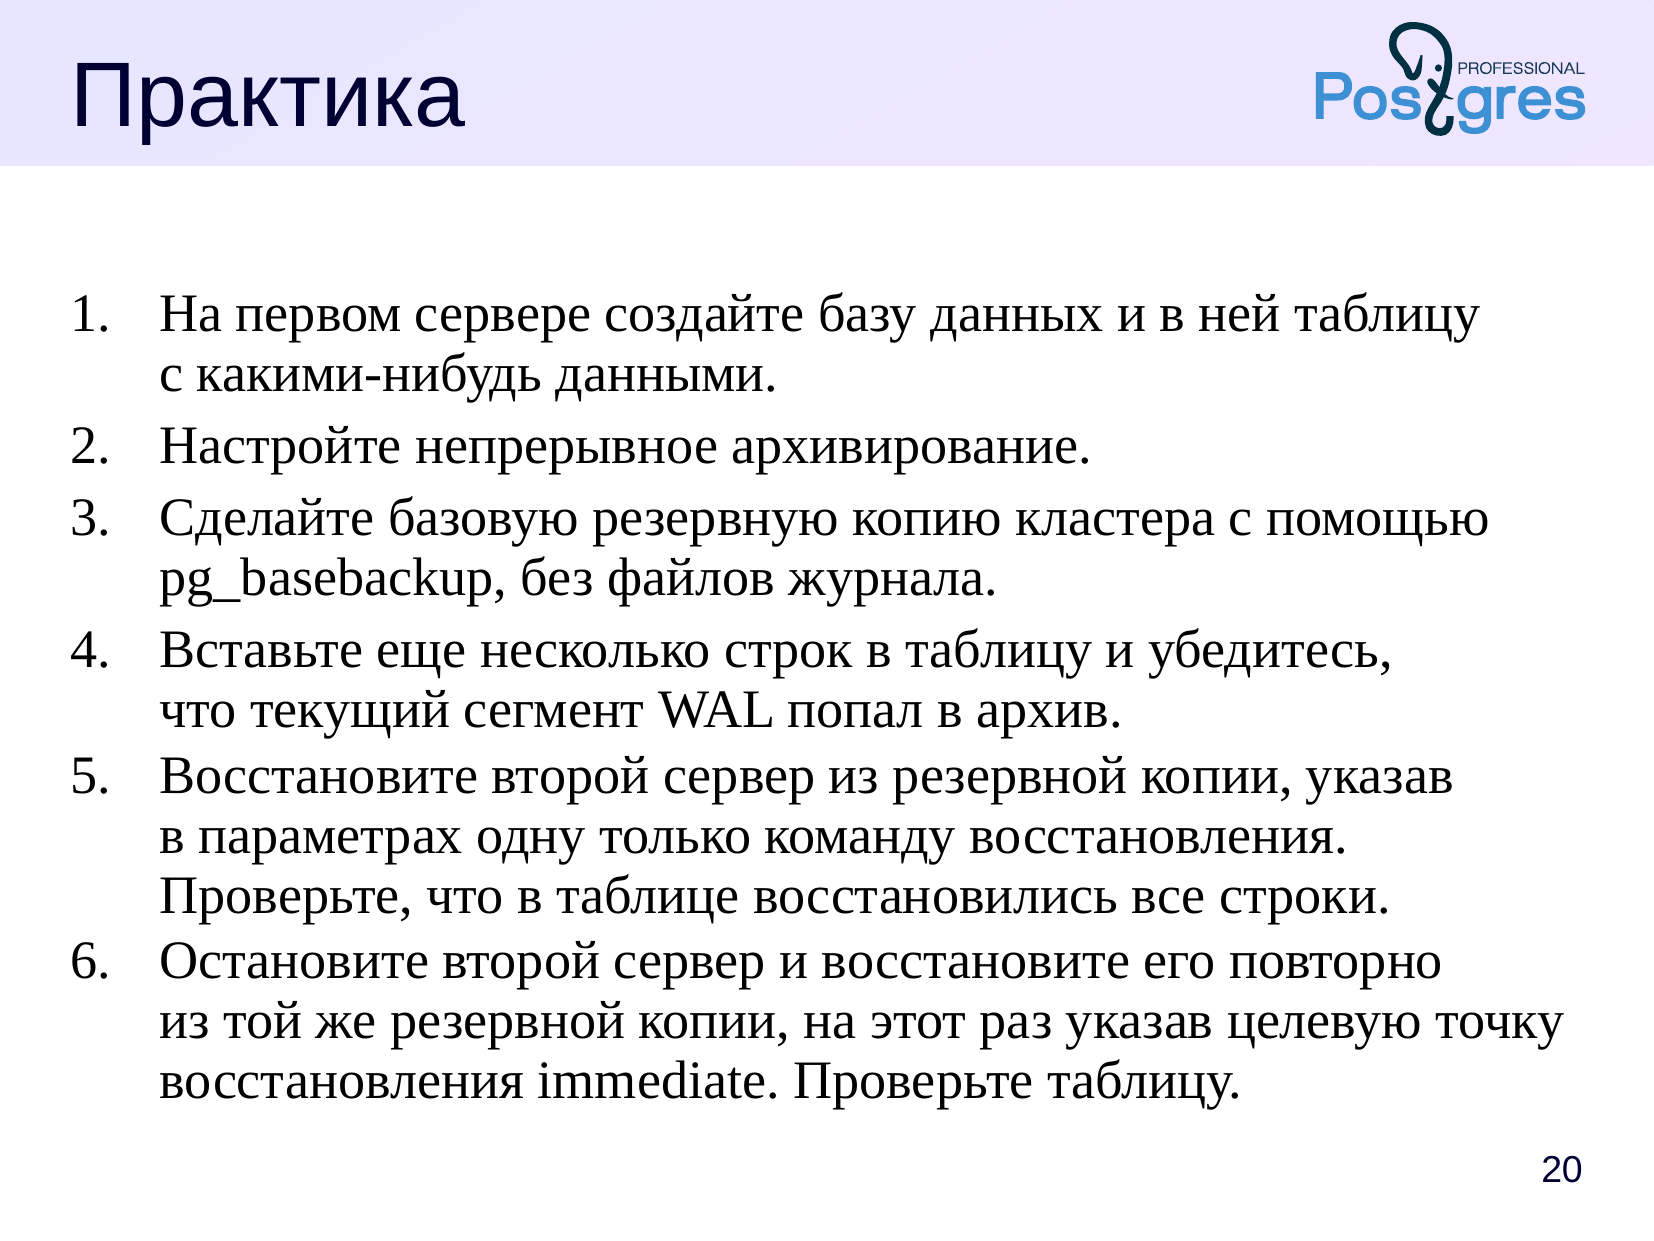

# Практика
На первом сервере создайте базу данных и в ней таблицу
с какими-нибудь данными.
Настройте непрерывное архивирование.
Сделайте базовую резервную копию кластера с помощью pg_basebackup, без файлов журнала.
Вставьте еще несколько строк в таблицу и убедитесь,
что текущий сегмент WAL попал в архив.
Восстановите второй сервер из резервной копии, указав
в параметрах одну только команду восстановления.
Проверьте, что в таблице восстановились все строки.
Остановите второй сервер и восстановите его повторно
из той же резервной копии, на этот раз указав целевую точку восстановления immediate. Проверьте таблицу.